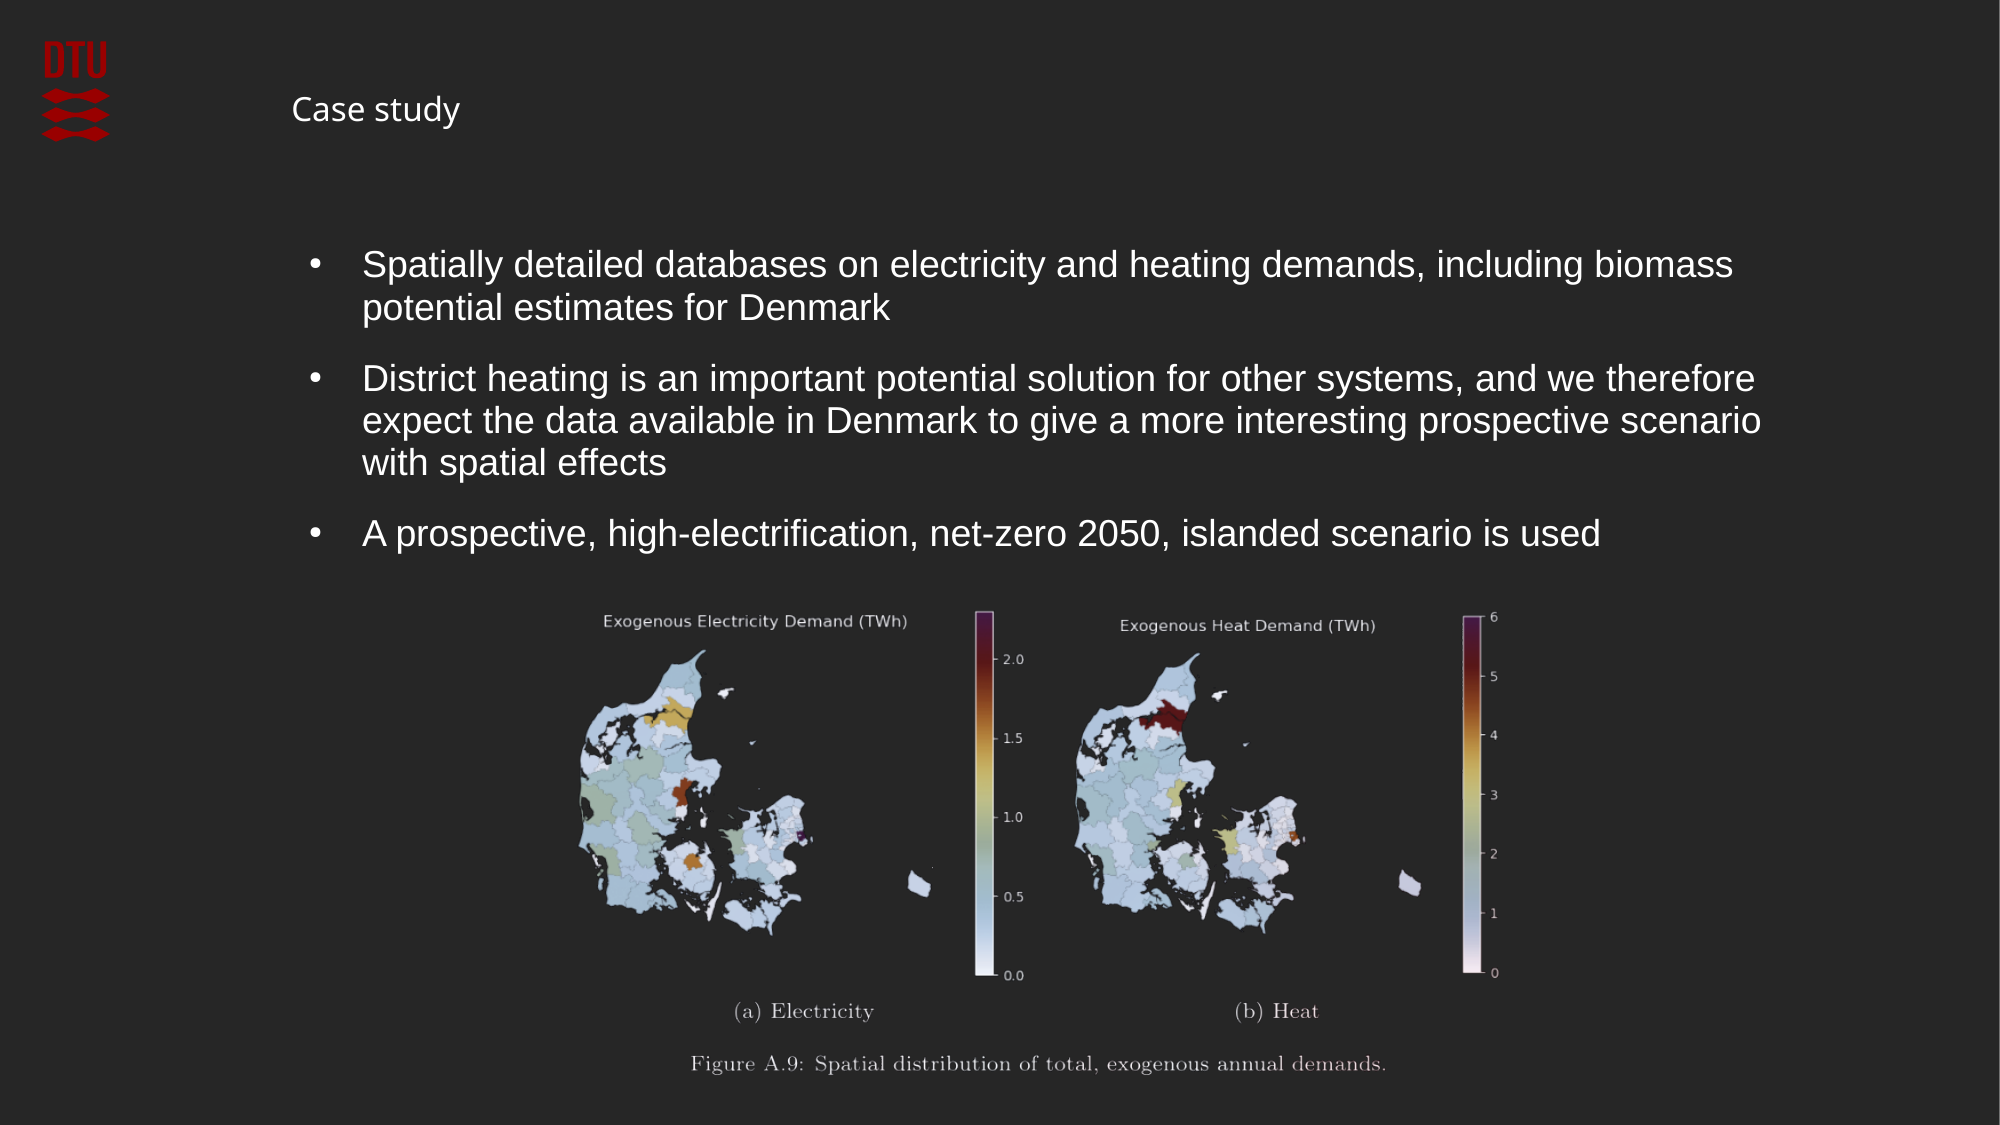

# Case study
Spatially detailed databases on electricity and heating demands, including biomass potential estimates for Denmark
District heating is an important potential solution for other systems, and we therefore expect the data available in Denmark to give a more interesting prospective scenario with spatial effects
A prospective, high-electrification, net-zero 2050, islanded scenario is used